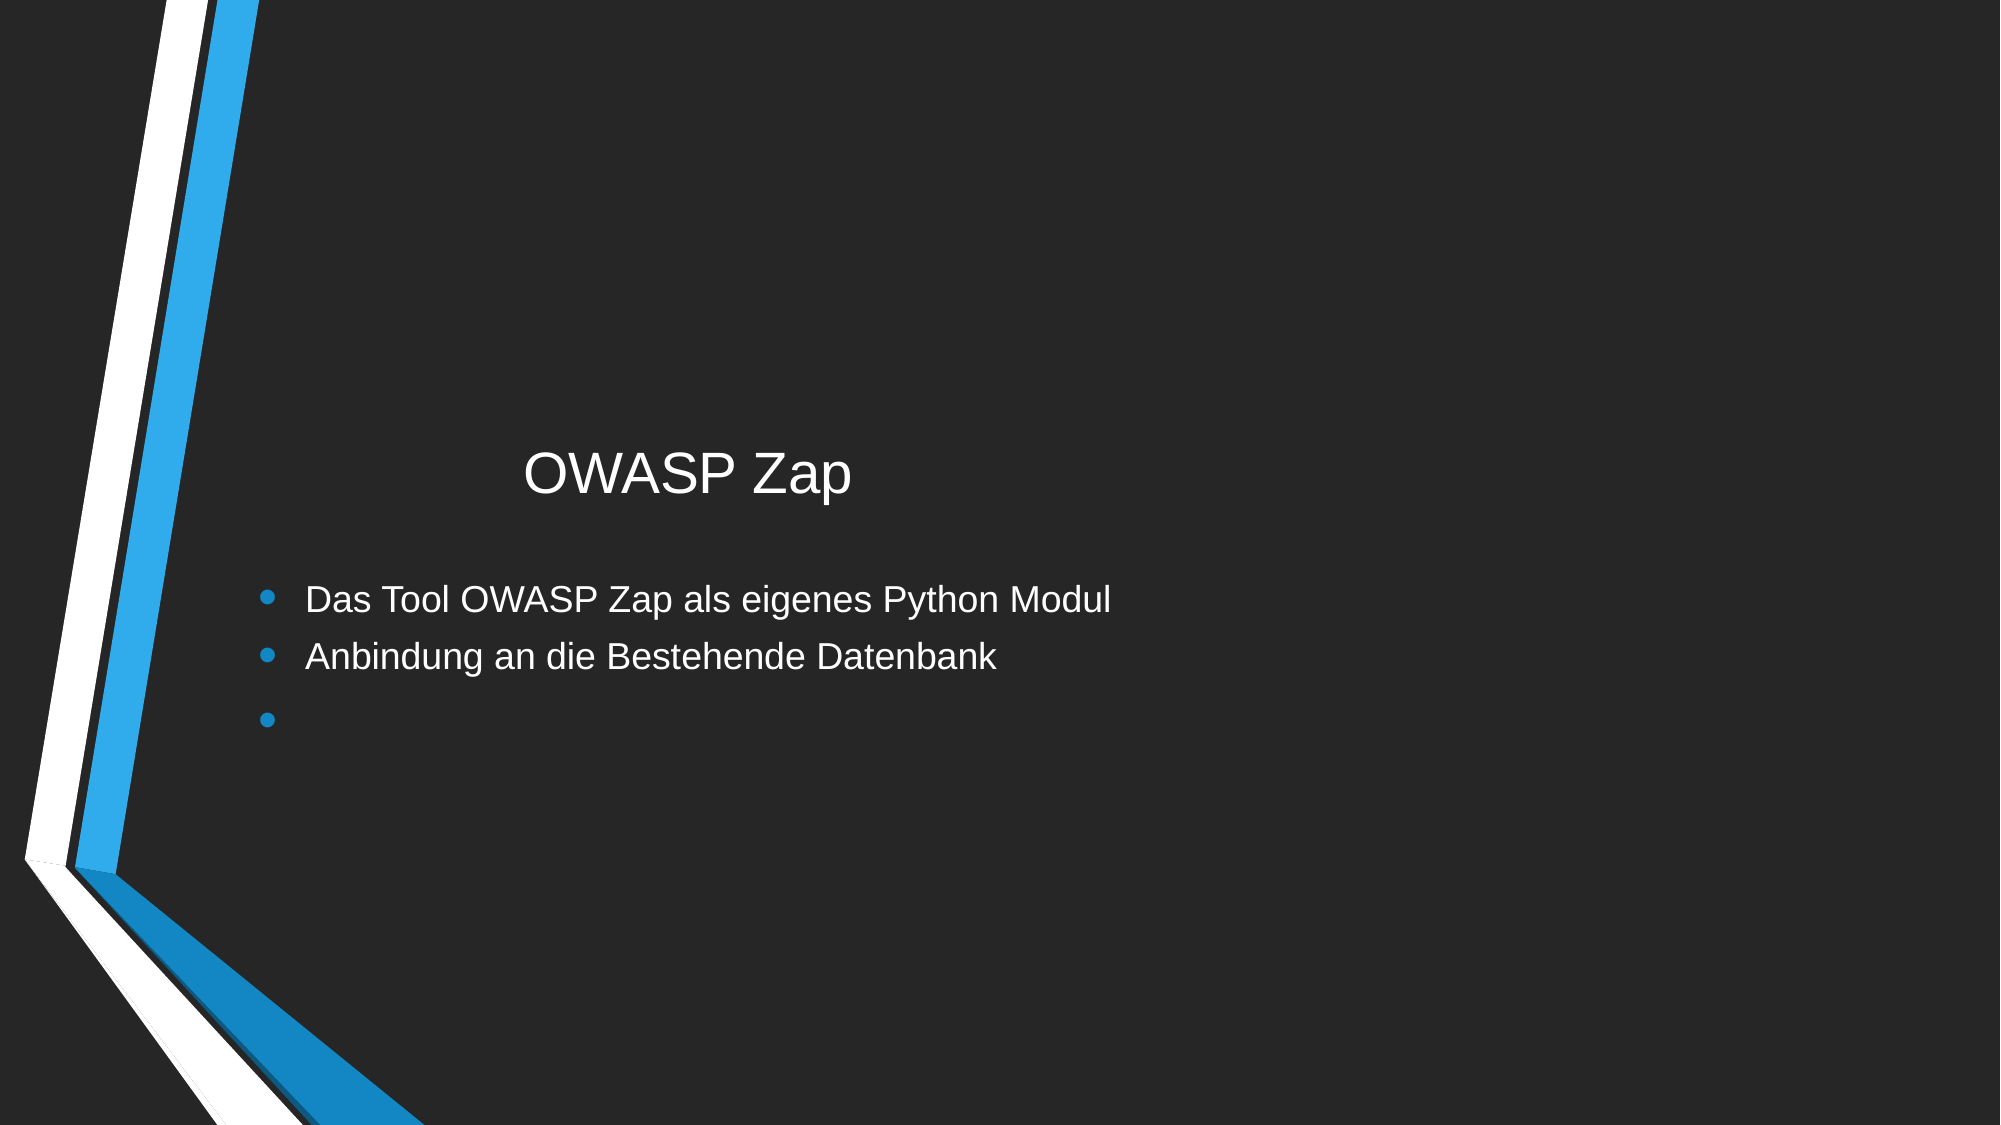

# OWASP Zap
Das Tool OWASP Zap als eigenes Python Modul
Anbindung an die Bestehende Datenbank